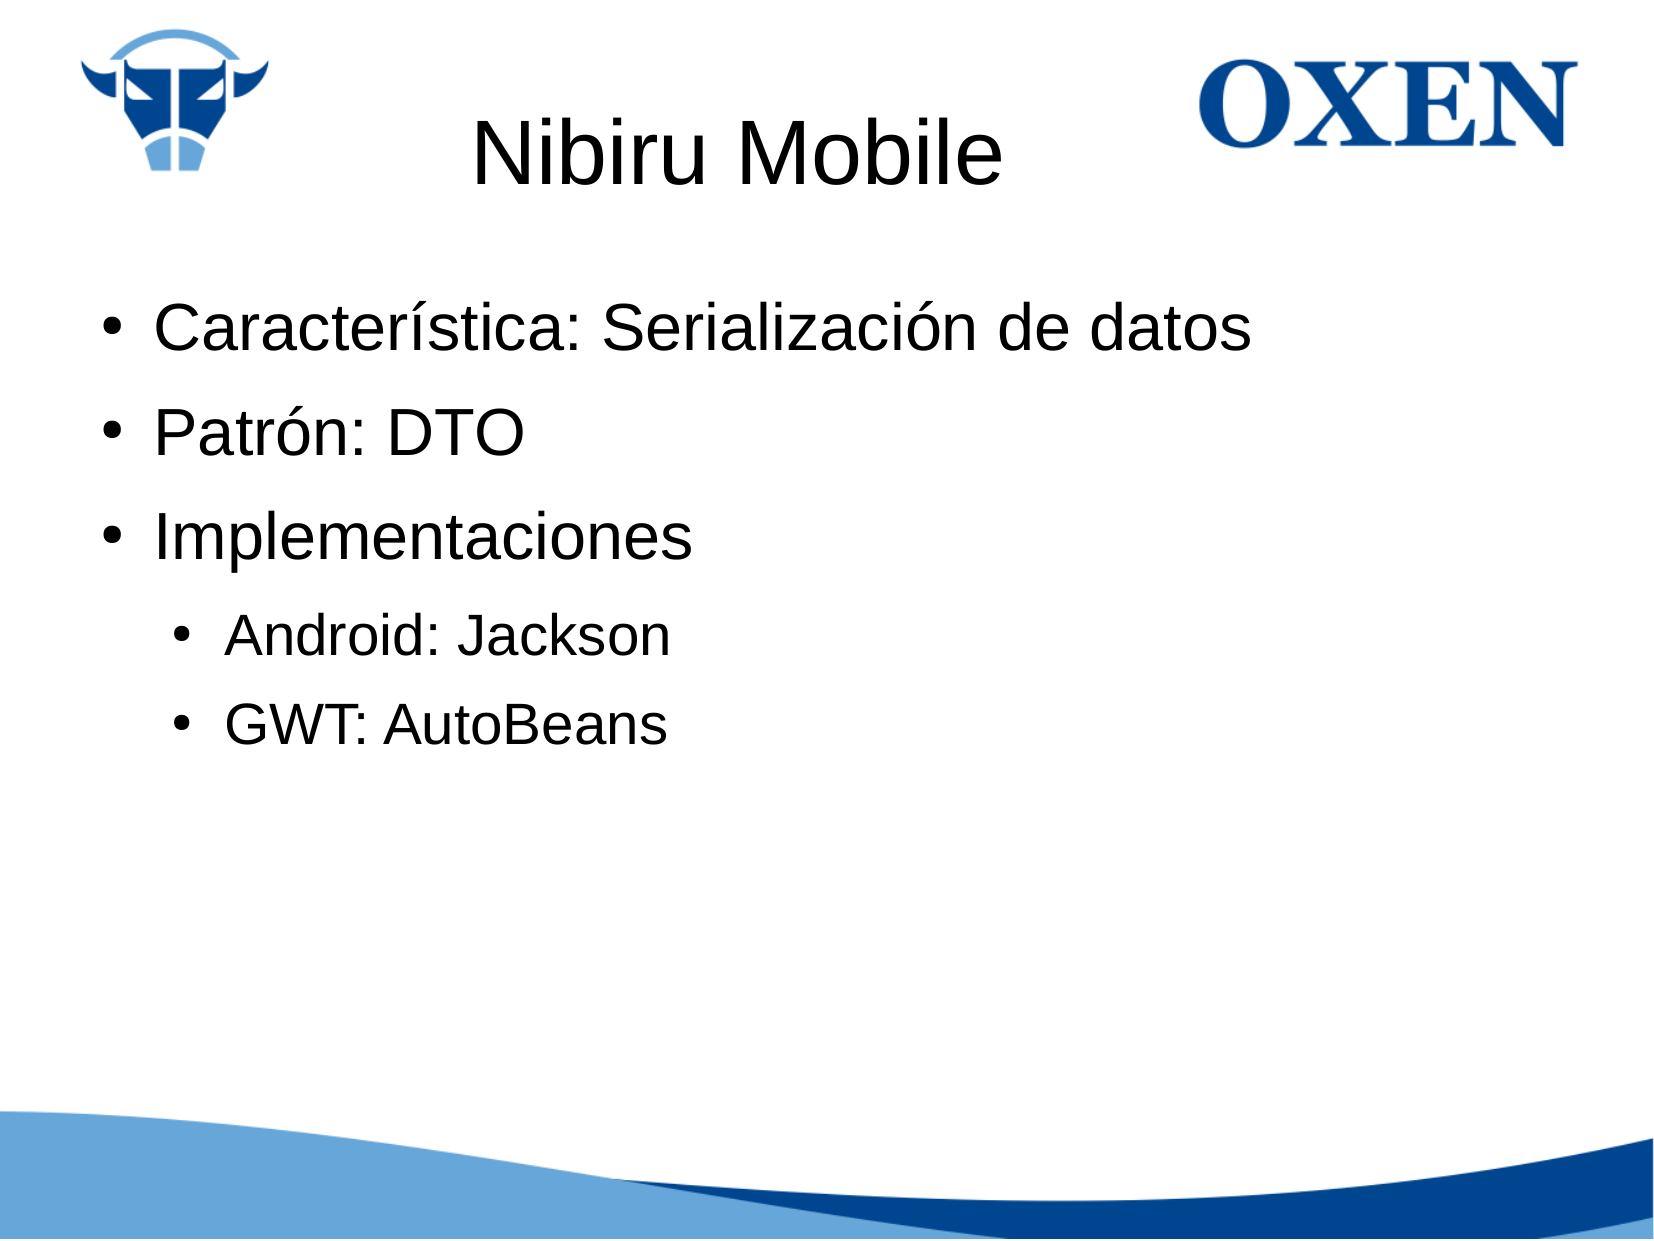

# Nibiru Mobile
Característica: Serialización de datos
Patrón: DTO
Implementaciones
Android: Jackson
GWT: AutoBeans